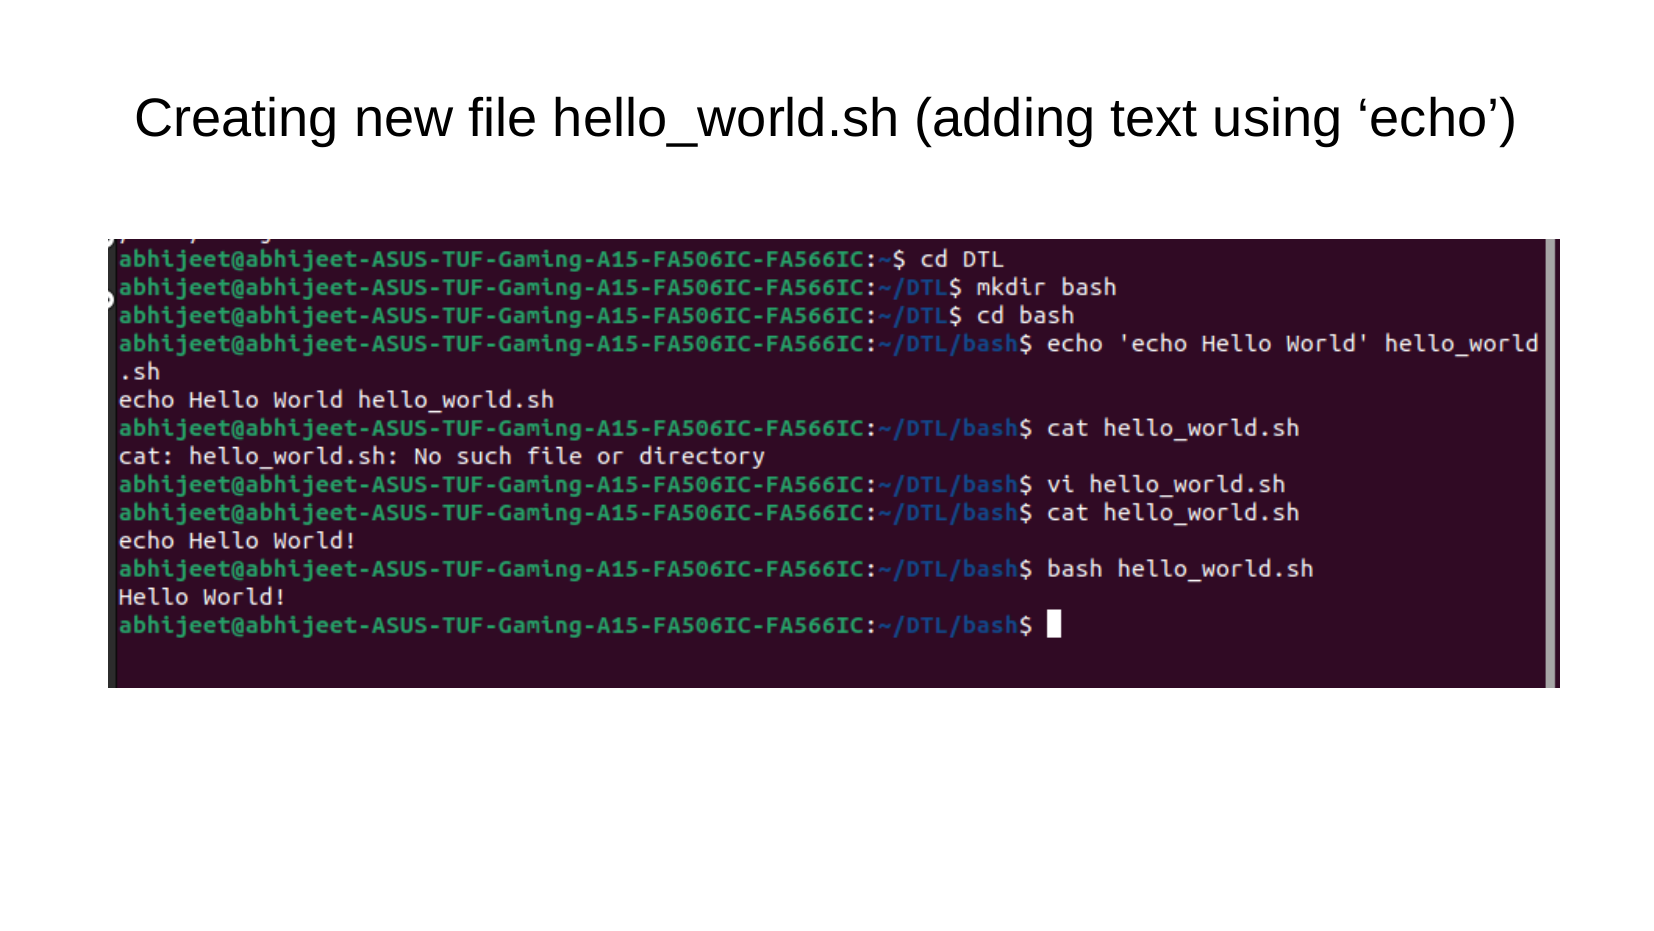

# Creating new file hello_world.sh (adding text using ‘echo’)